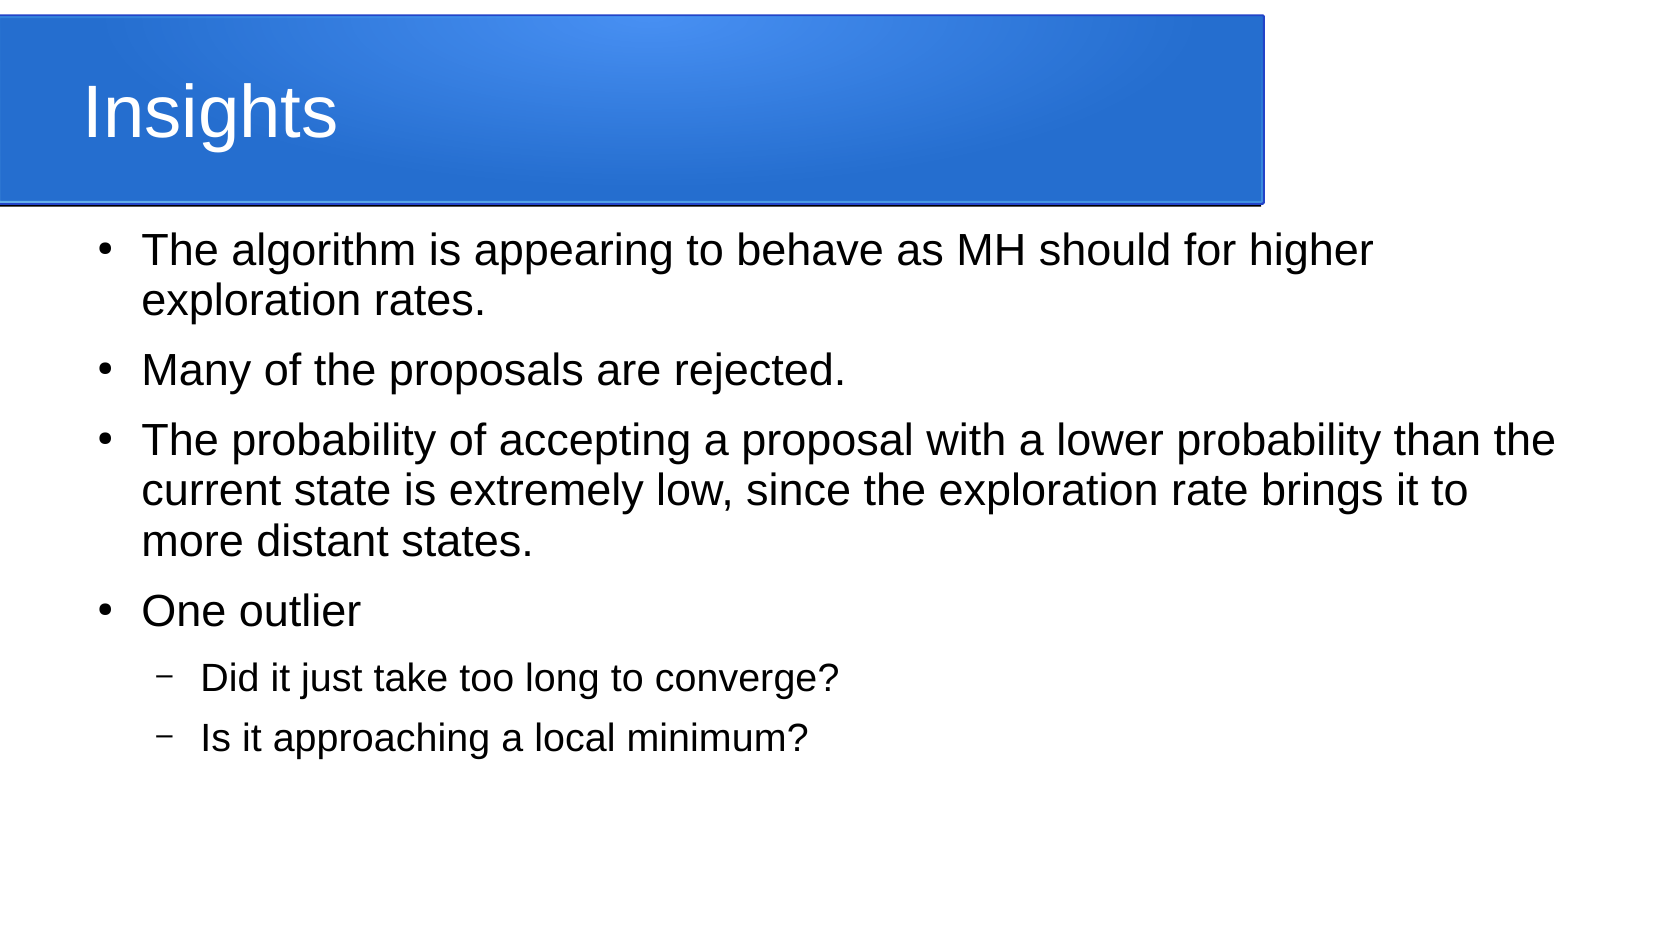

# Insights
The algorithm is appearing to behave as MH should for higher exploration rates.
Many of the proposals are rejected.
The probability of accepting a proposal with a lower probability than the current state is extremely low, since the exploration rate brings it to more distant states.
One outlier
Did it just take too long to converge?
Is it approaching a local minimum?